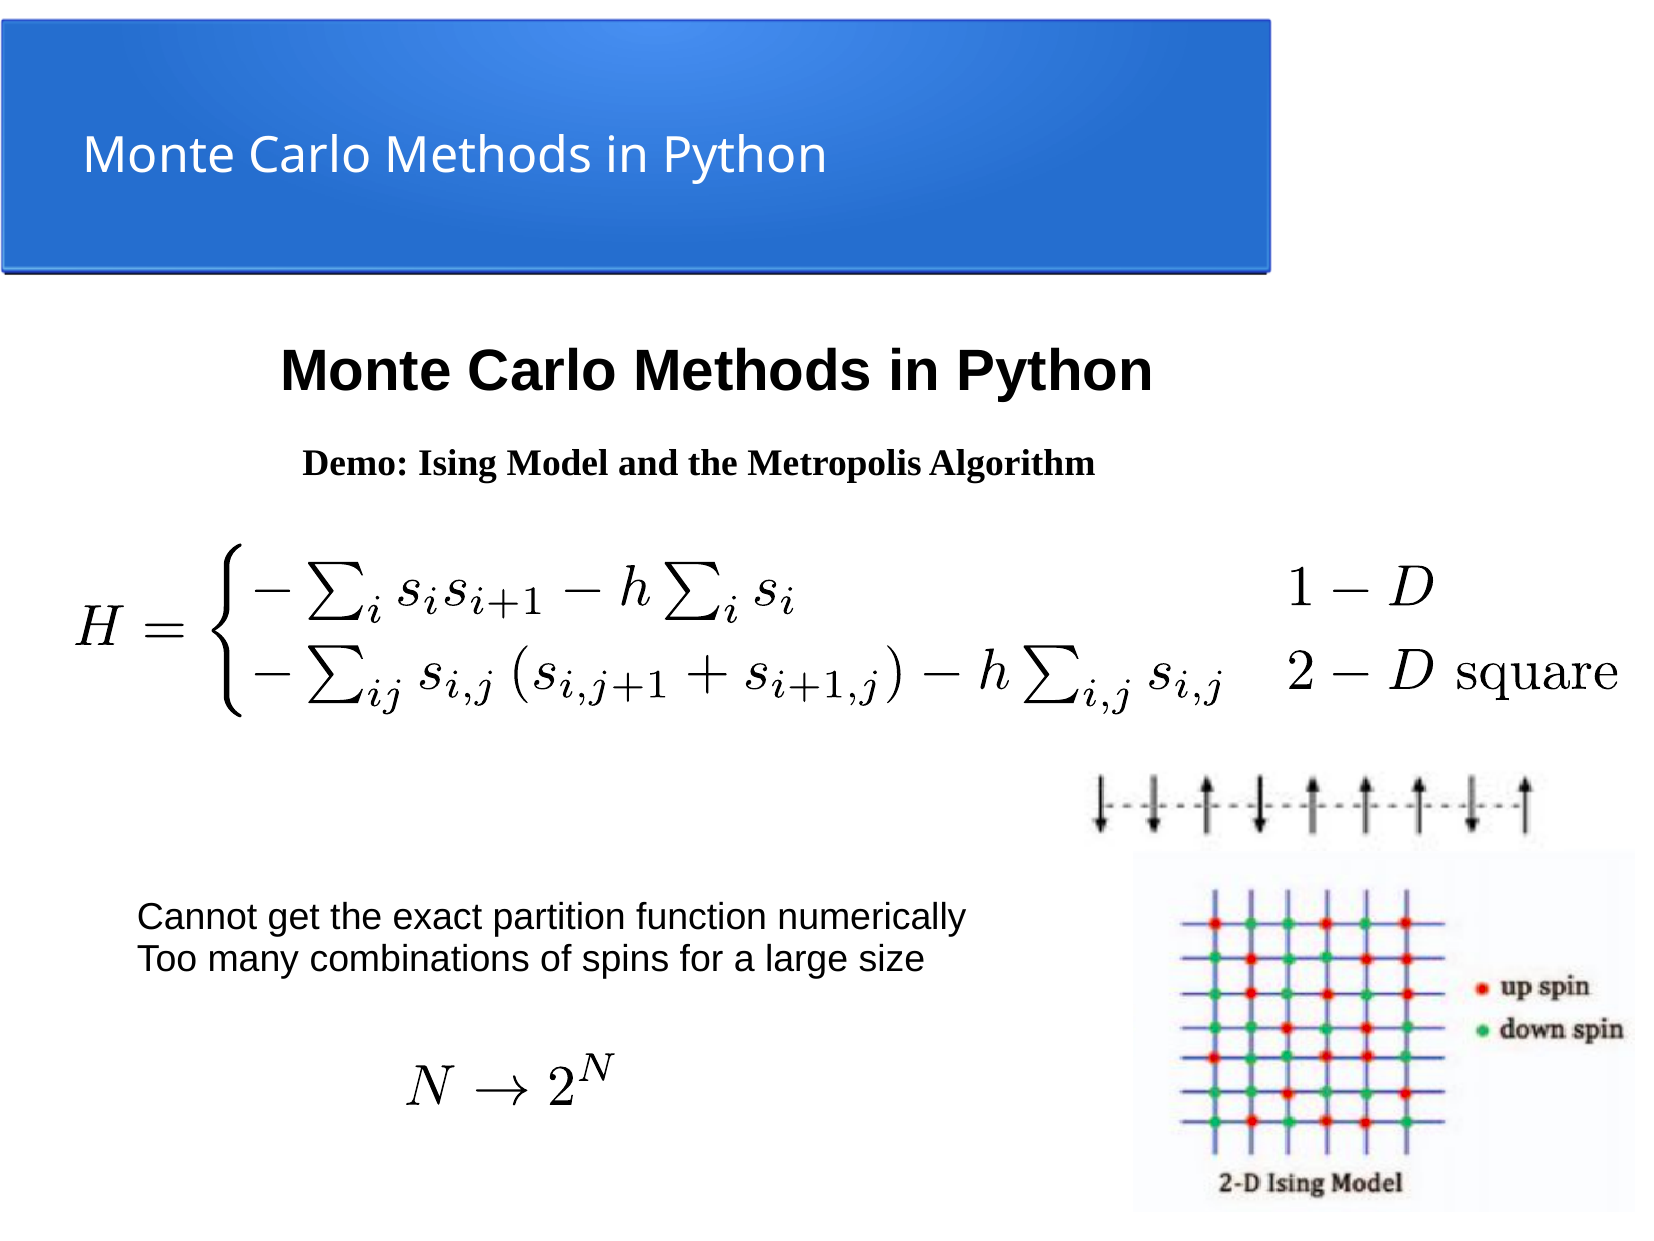

Monte Carlo Methods in Python
Monte Carlo Methods in Python
Demo: Ising Model and the Metropolis Algorithm
Cannot get the exact partition function numerically
Too many combinations of spins for a large size